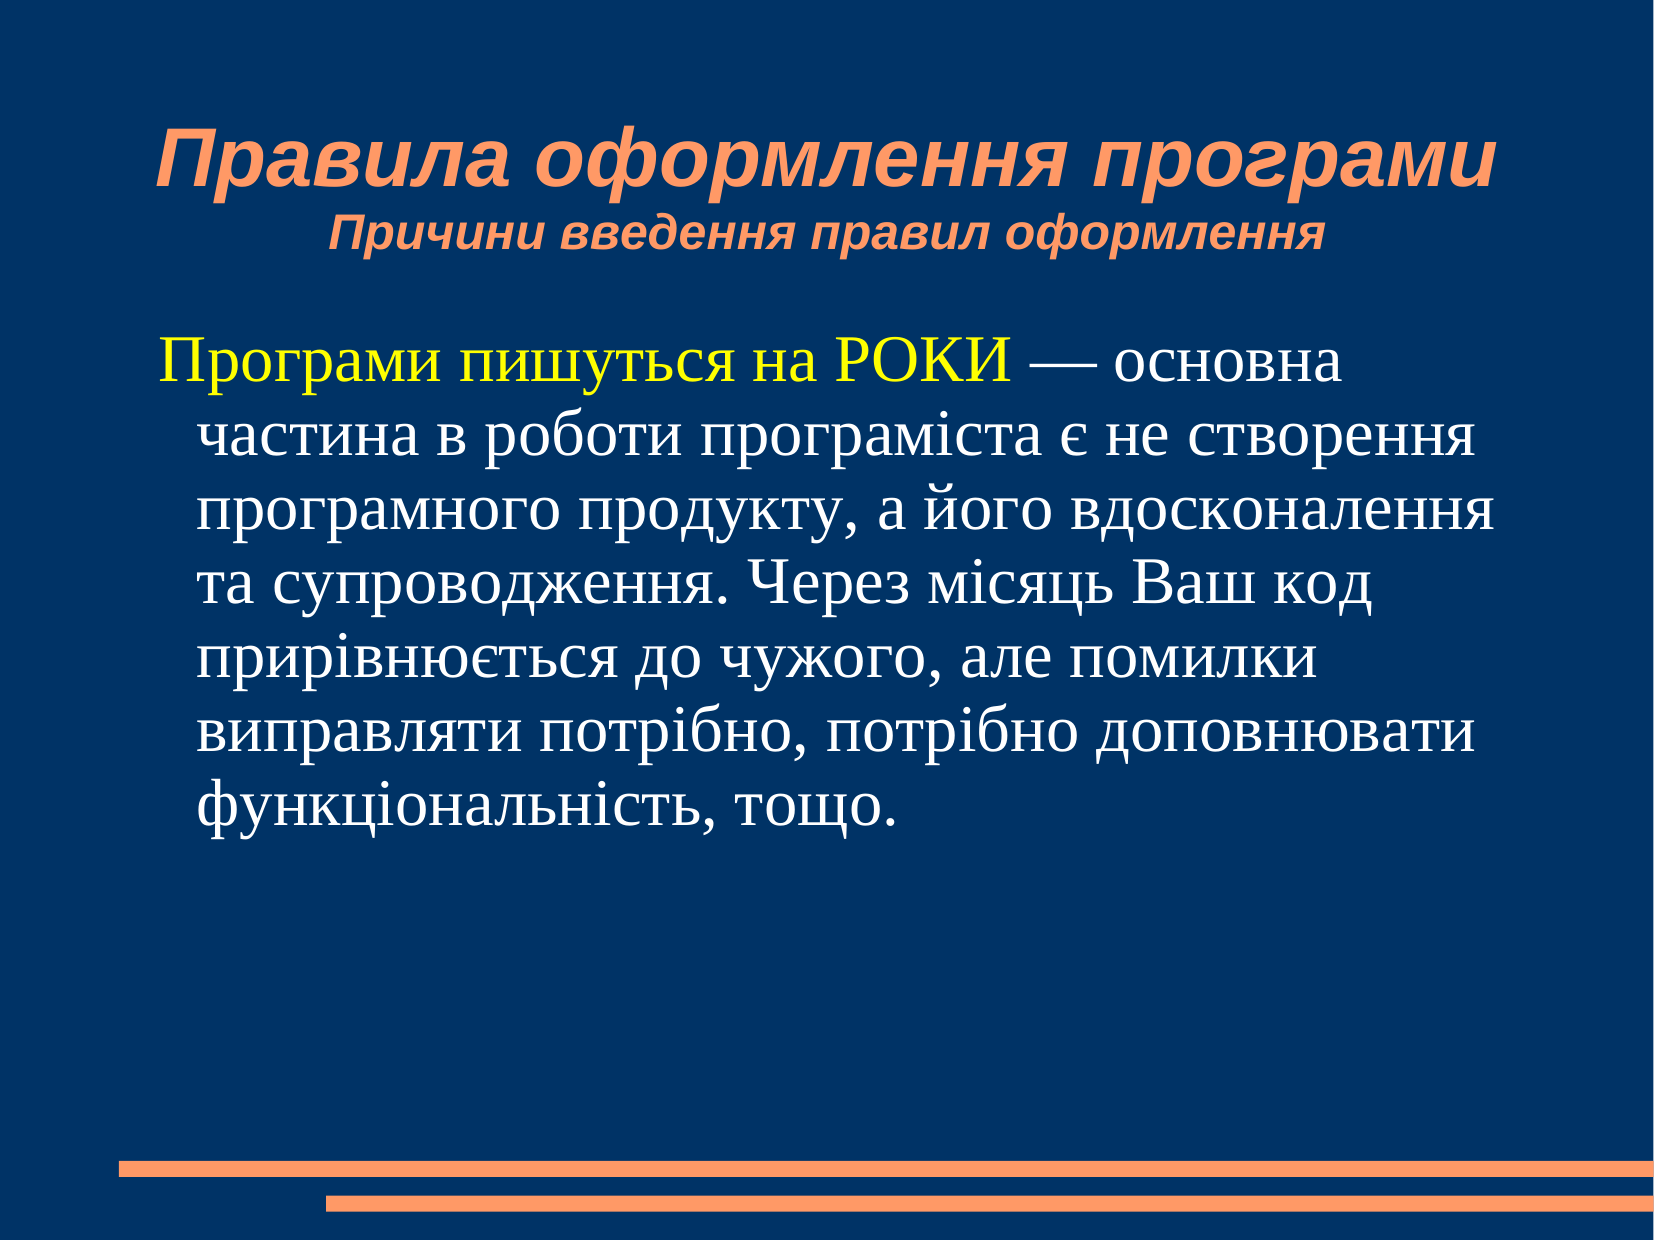

# Правила оформлення програми Причини введення правил оформлення
Програми пишуться на РОКИ — основна частина в роботи програміста є не створення програмного продукту, а його вдосконалення та супроводження. Через місяць Ваш код прирівнюється до чужого, але помилки виправляти потрібно, потрібно доповнювати функціональність, тощо.